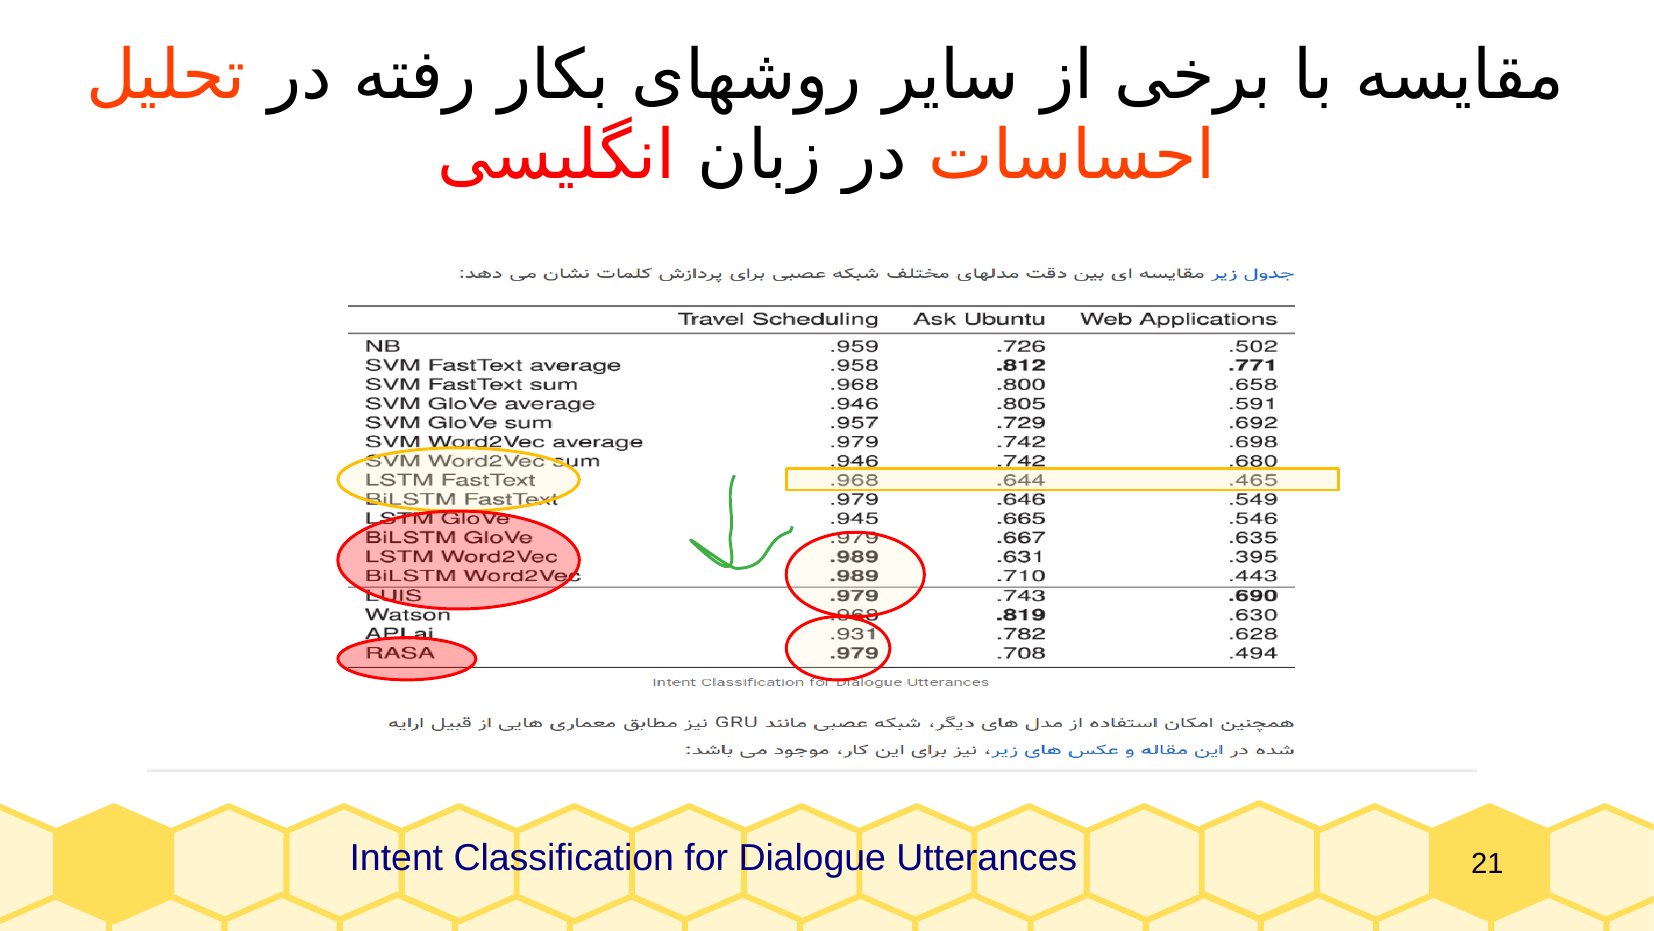

# مقایسه با برخی از سایر روشهای بکار رفته در تحلیل احساسات در زبان انگلیسی
Intent Classification for Dialogue Utterances